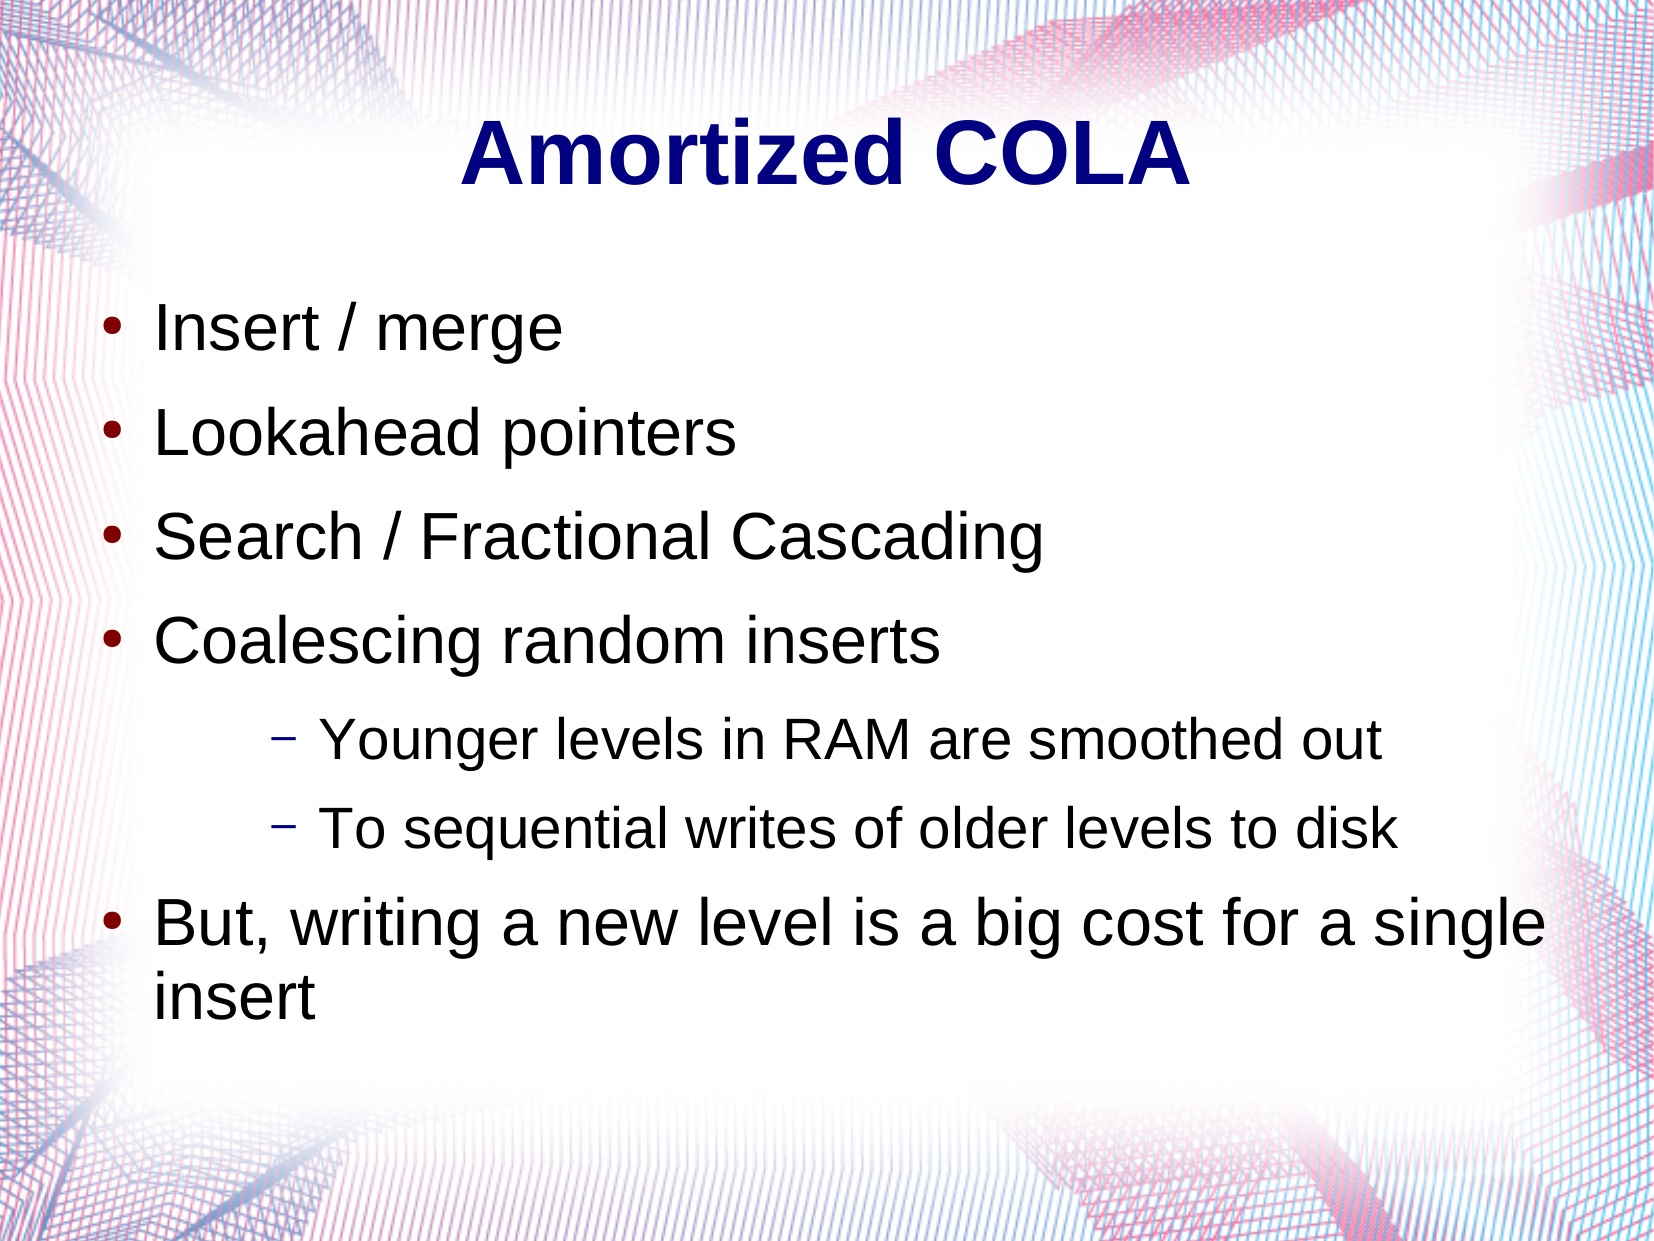

# Amortized COLA
Insert / merge
Lookahead pointers
Search / Fractional Cascading
Coalescing random inserts
Younger levels in RAM are smoothed out
To sequential writes of older levels to disk
But, writing a new level is a big cost for a single insert